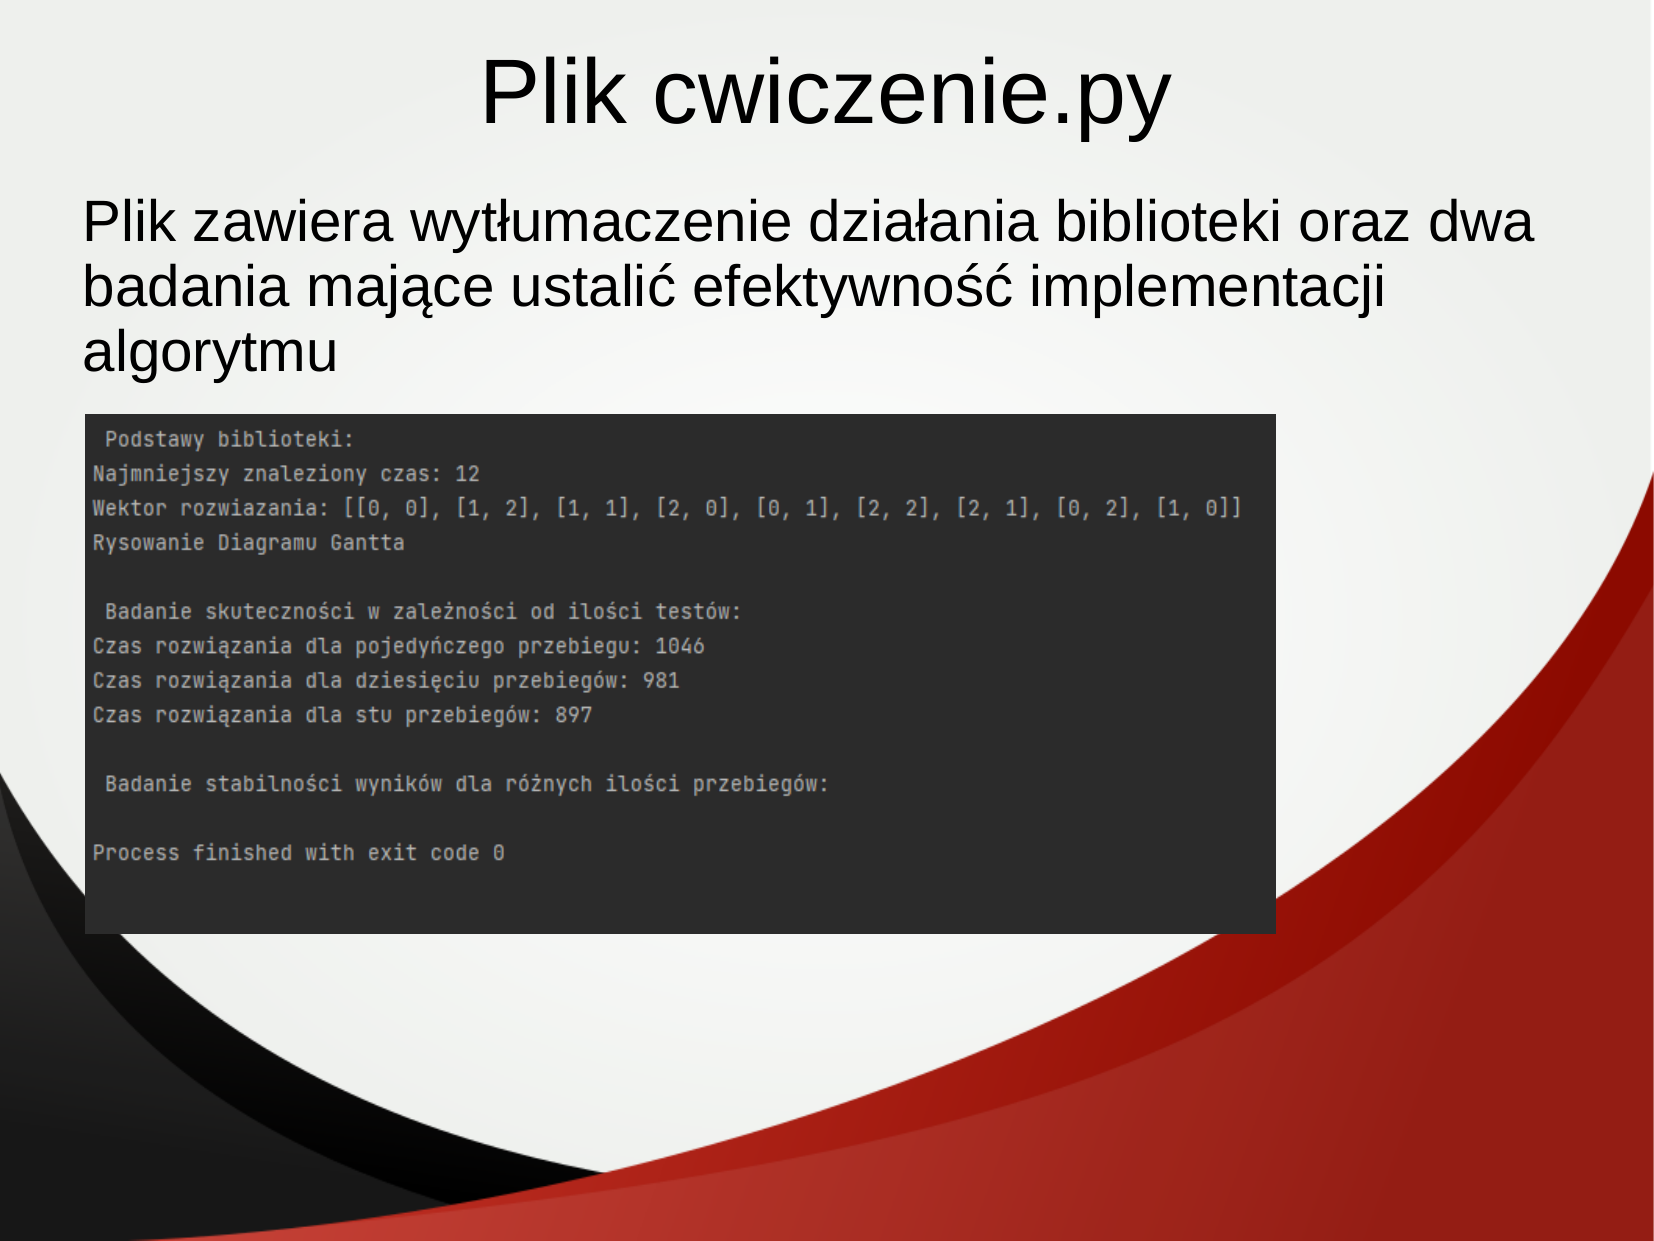

# Plik cwiczenie.py
Plik zawiera wytłumaczenie działania biblioteki oraz dwa badania mające ustalić efektywność implementacji algorytmu